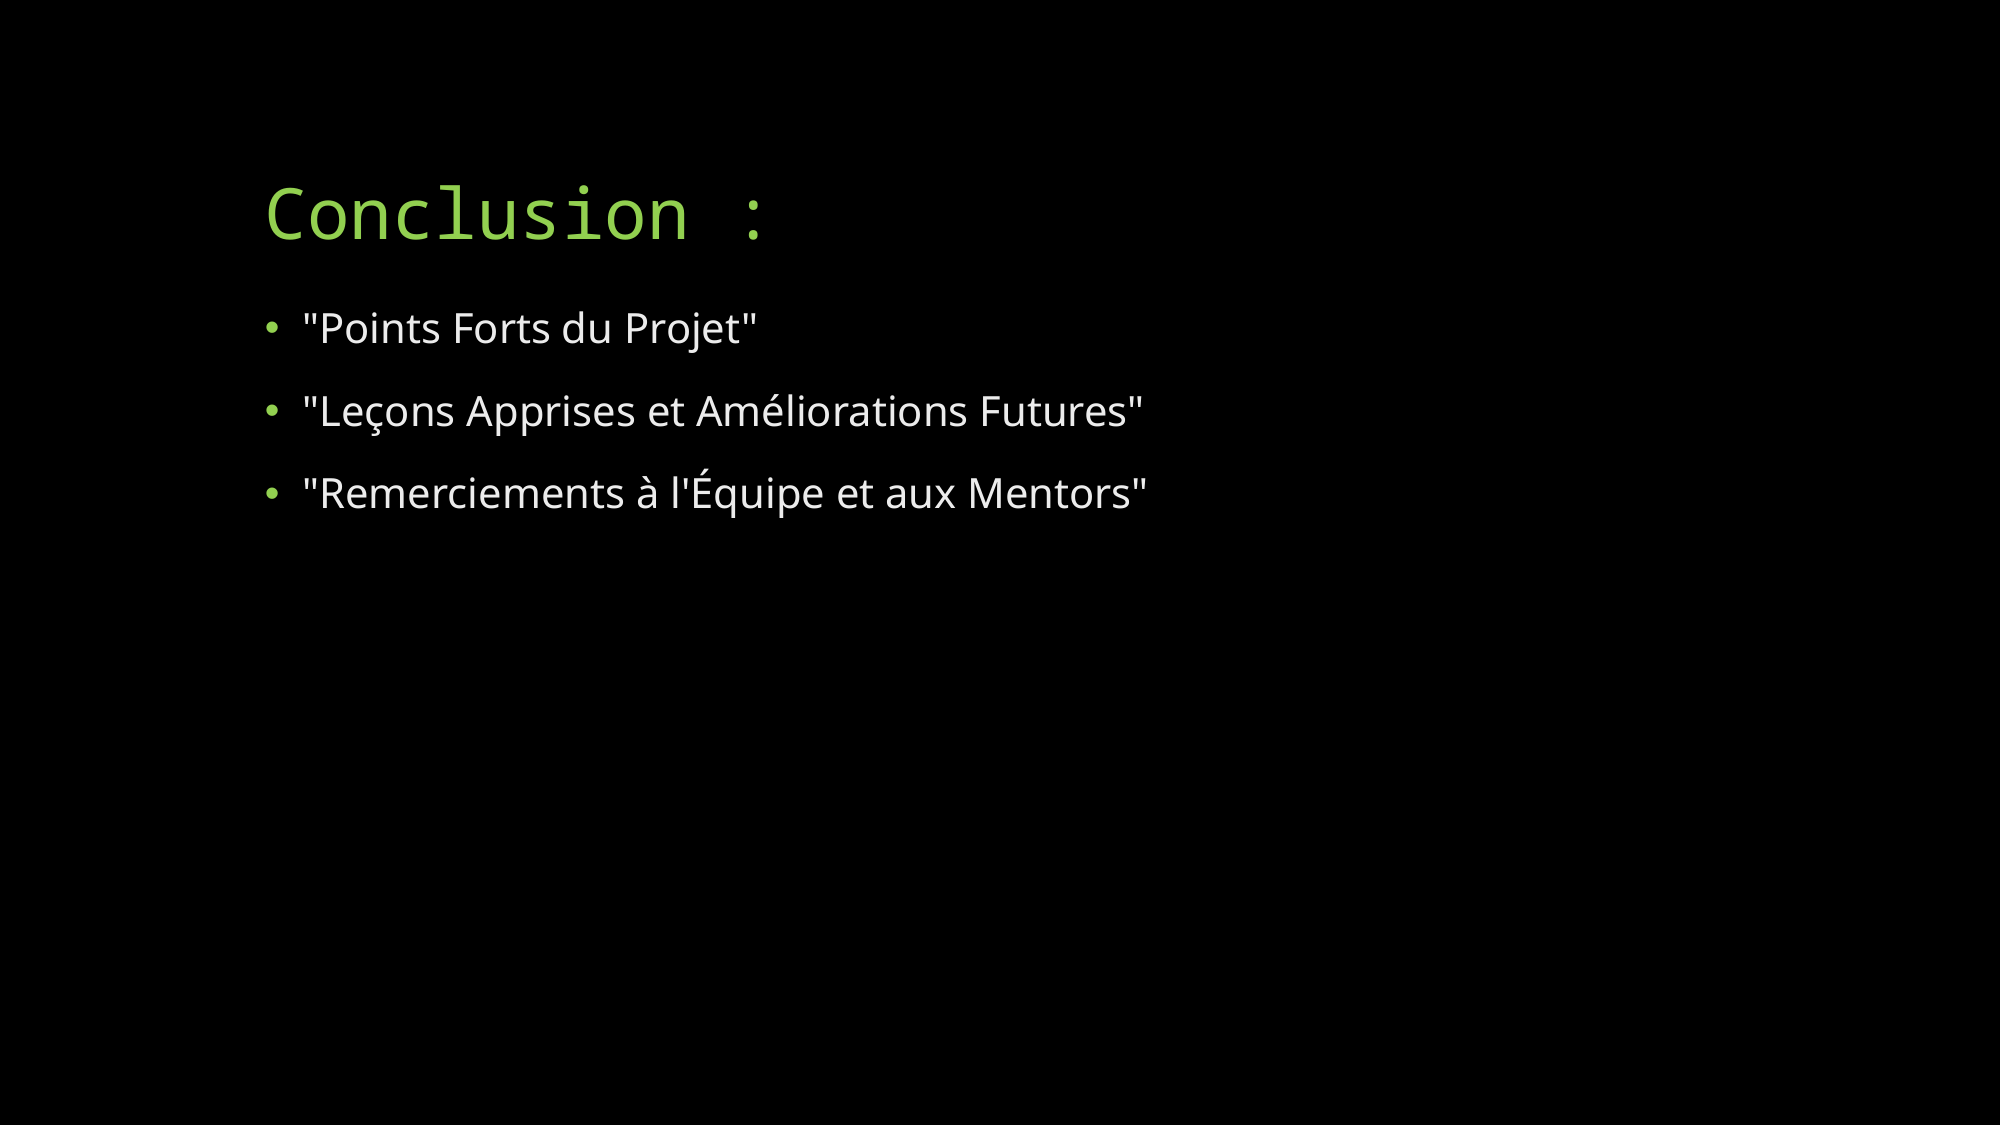

# Conclusion :
"Points Forts du Projet"
"Leçons Apprises et Améliorations Futures"
"Remerciements à l'Équipe et aux Mentors"